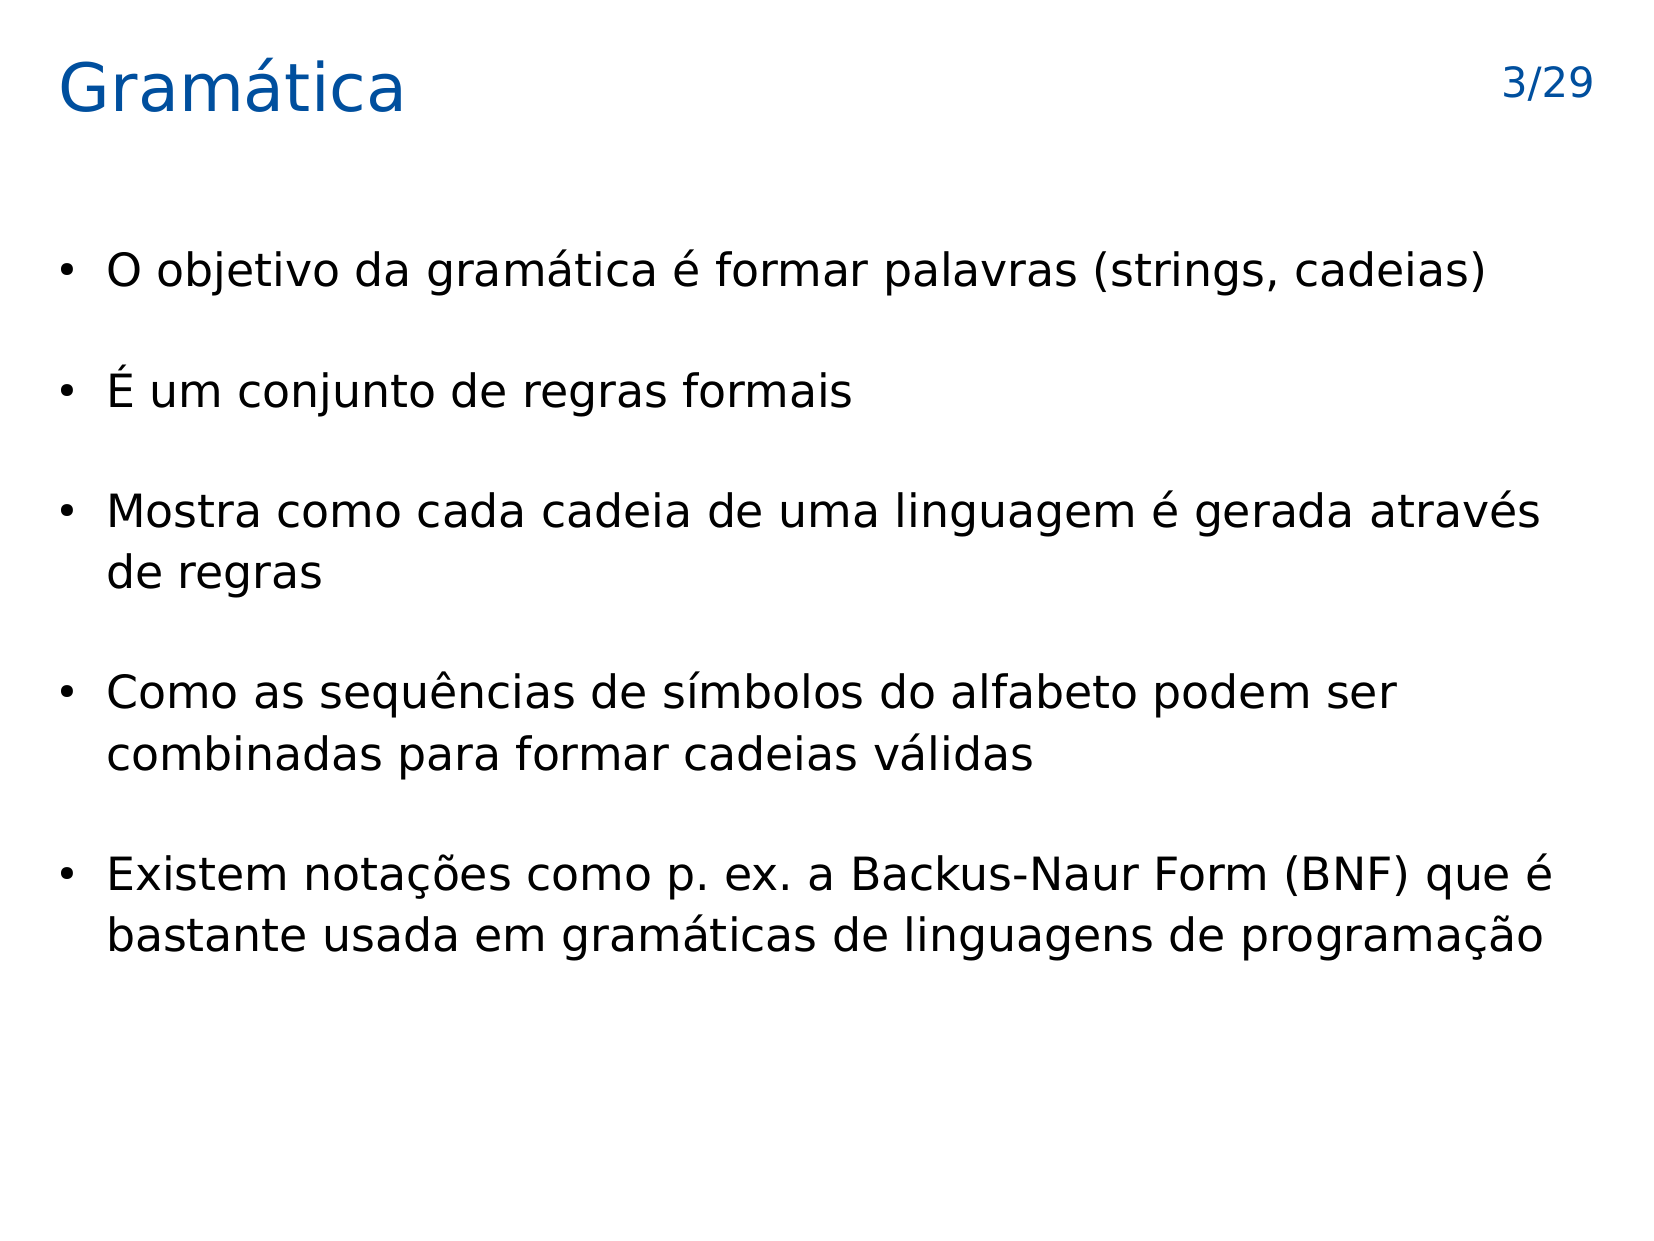

# Gramática
3
O objetivo da gramática é formar palavras (strings, cadeias)
É um conjunto de regras formais
Mostra como cada cadeia de uma linguagem é gerada através de regras
Como as sequências de símbolos do alfabeto podem ser combinadas para formar cadeias válidas
Existem notações como p. ex. a Backus-Naur Form (BNF) que é bastante usada em gramáticas de linguagens de programação